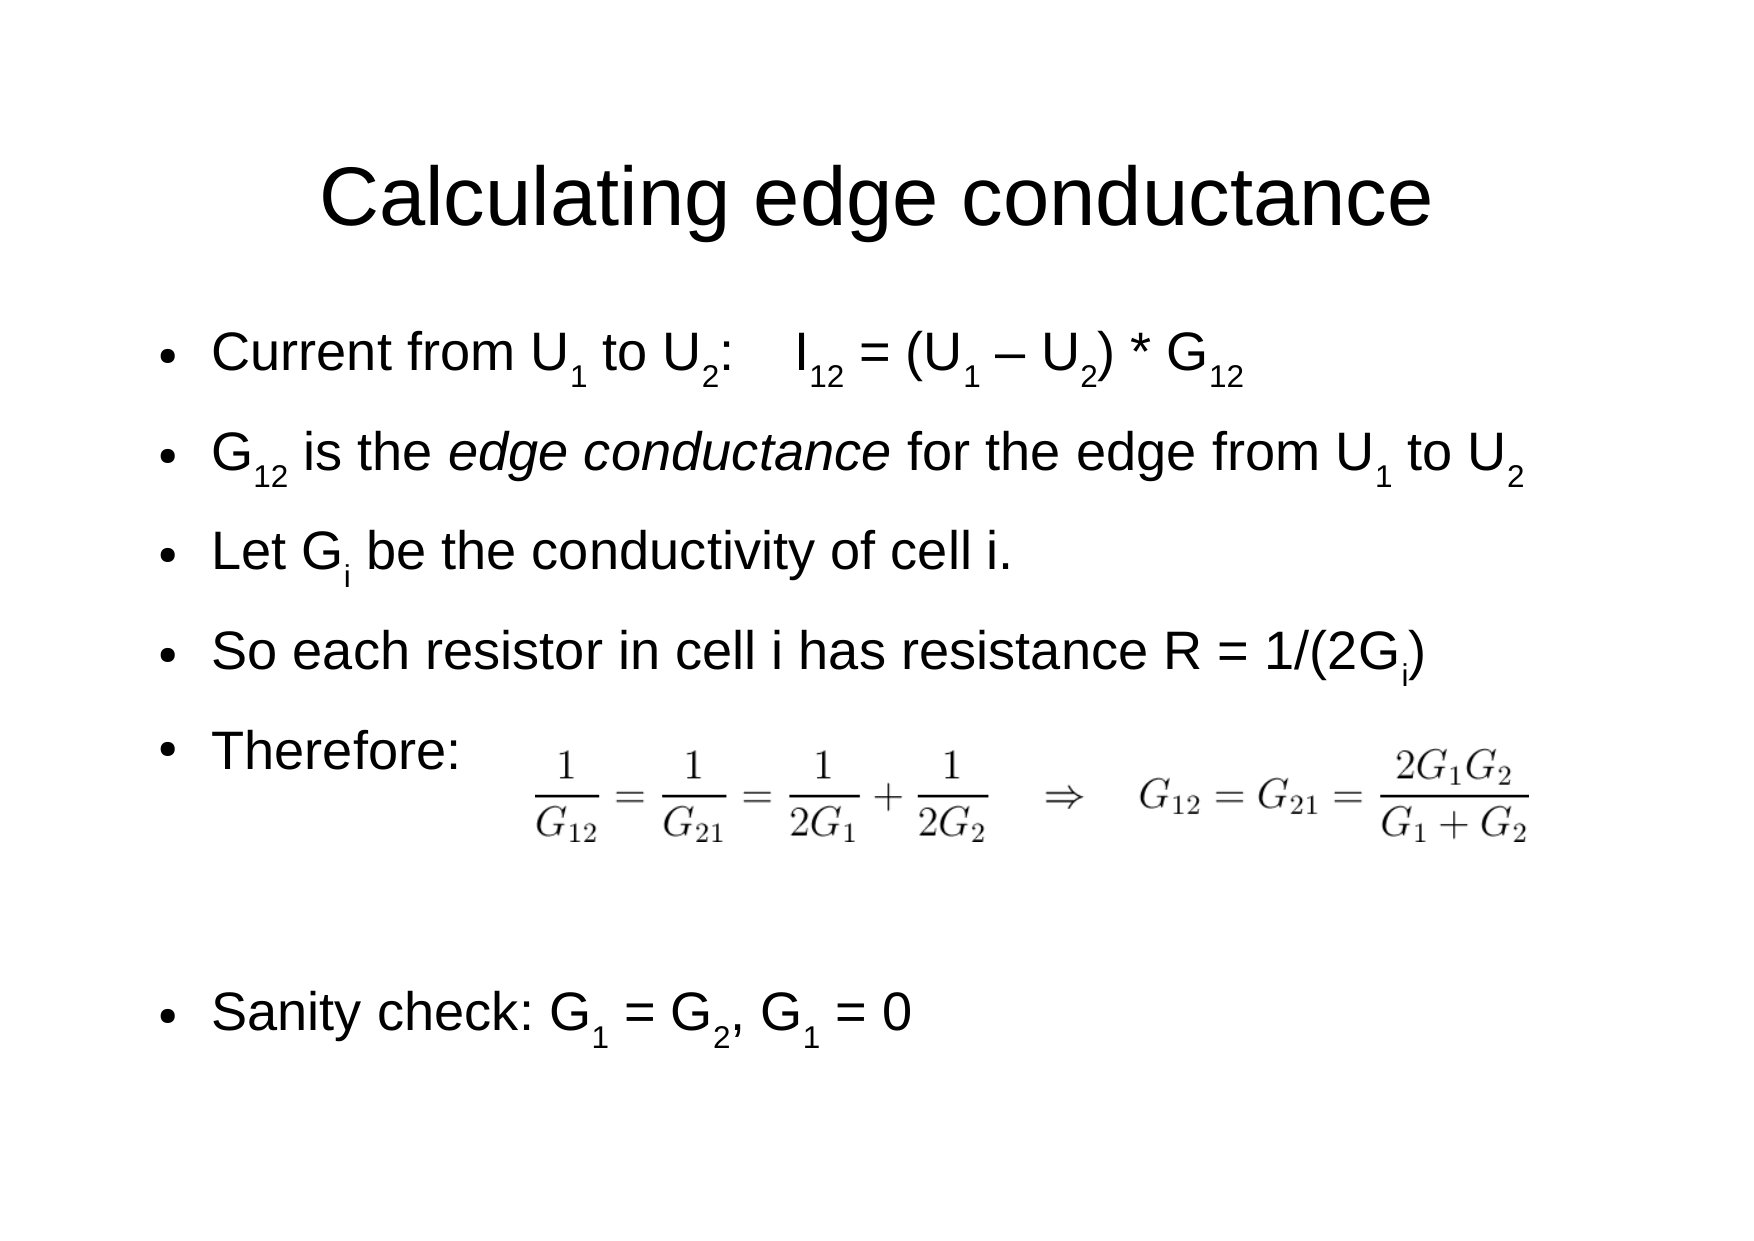

# Calculating edge conductance
Current from U1 to U2: I12 = (U1 – U2) * G12
G12 is the edge conductance for the edge from U1 to U2
Let Gi be the conductivity of cell i.
So each resistor in cell i has resistance R = 1/(2Gi)
Therefore:
Sanity check: G1 = G2, G1 = 0